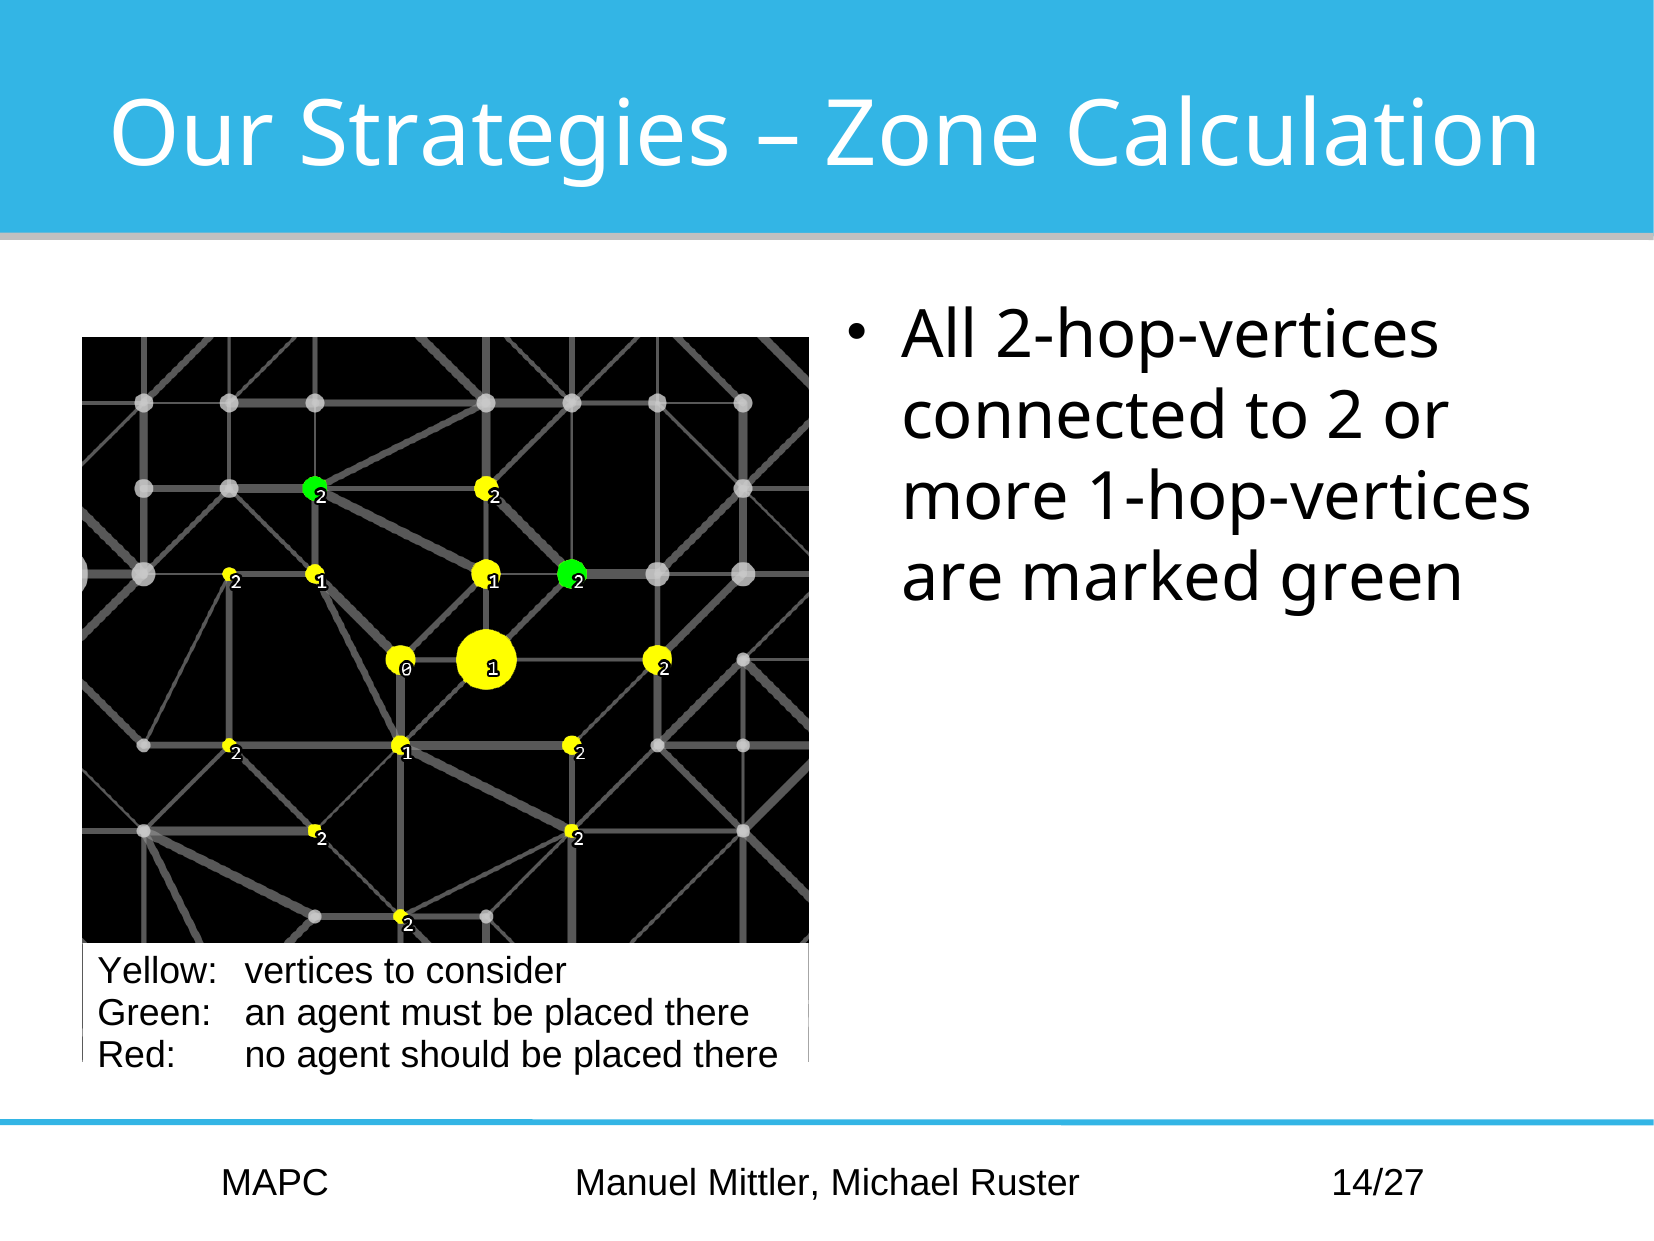

# Our Strategies – Zone Calculation
All 2-hop-vertices connected to 2 or more 1-hop-vertices are marked green
Yellow:	vertices to consider
Green:	an agent must be placed there
Red:	no agent should be placed there
14